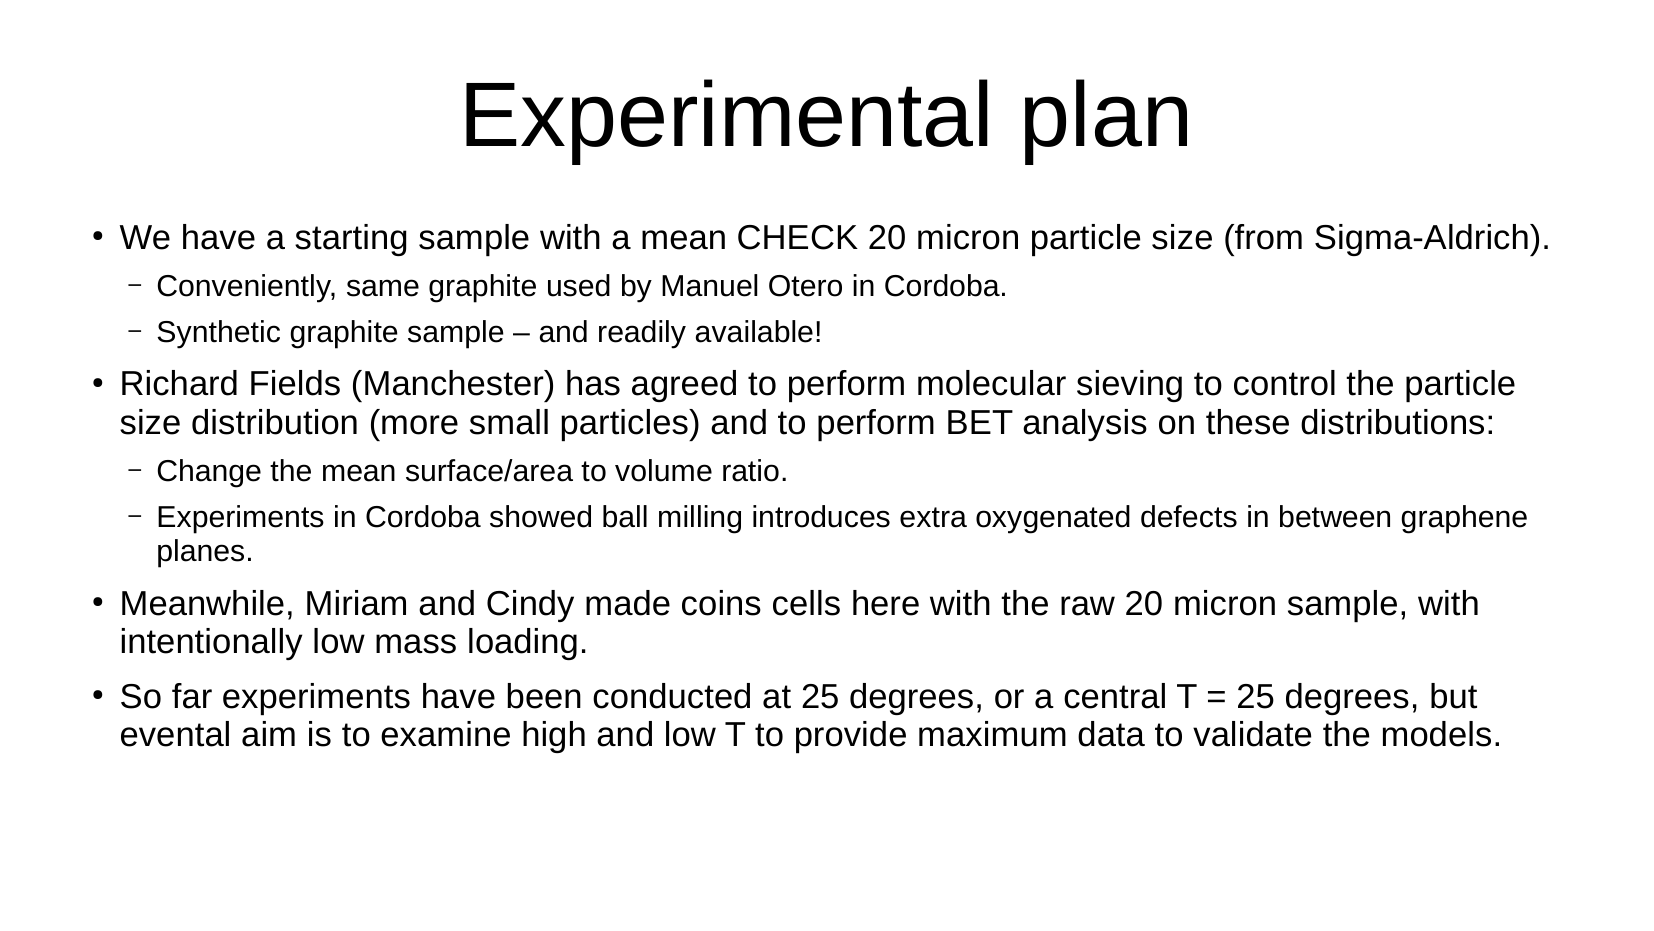

# Experimental plan
We have a starting sample with a mean CHECK 20 micron particle size (from Sigma-Aldrich).
Conveniently, same graphite used by Manuel Otero in Cordoba.
Synthetic graphite sample – and readily available!
Richard Fields (Manchester) has agreed to perform molecular sieving to control the particle size distribution (more small particles) and to perform BET analysis on these distributions:
Change the mean surface/area to volume ratio.
Experiments in Cordoba showed ball milling introduces extra oxygenated defects in between graphene planes.
Meanwhile, Miriam and Cindy made coins cells here with the raw 20 micron sample, with intentionally low mass loading.
So far experiments have been conducted at 25 degrees, or a central T = 25 degrees, but evental aim is to examine high and low T to provide maximum data to validate the models.